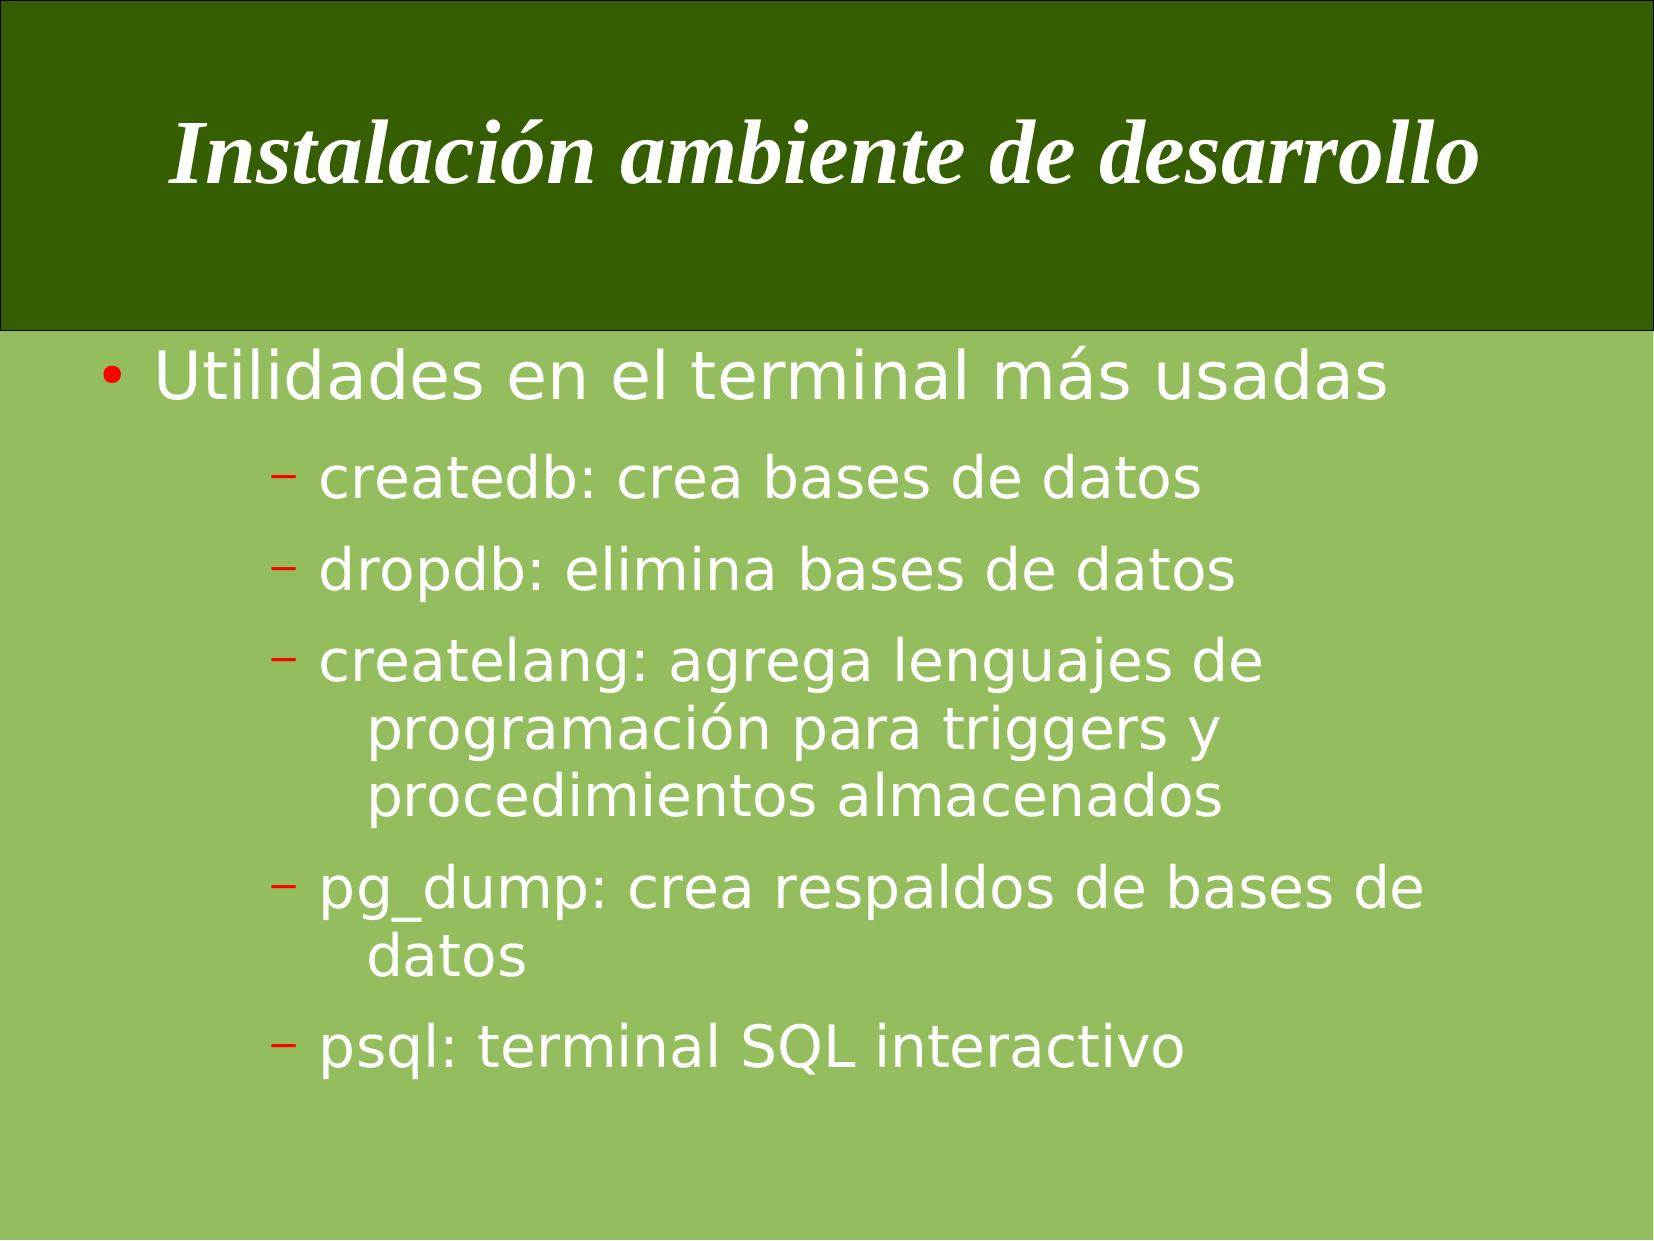

# Instalación ambiente de desarrollo
Utilidades en el terminal más usadas
createdb: crea bases de datos
dropdb: elimina bases de datos
createlang: agrega lenguajes de programación para triggers y procedimientos almacenados
pg_dump: crea respaldos de bases de datos
psql: terminal SQL interactivo